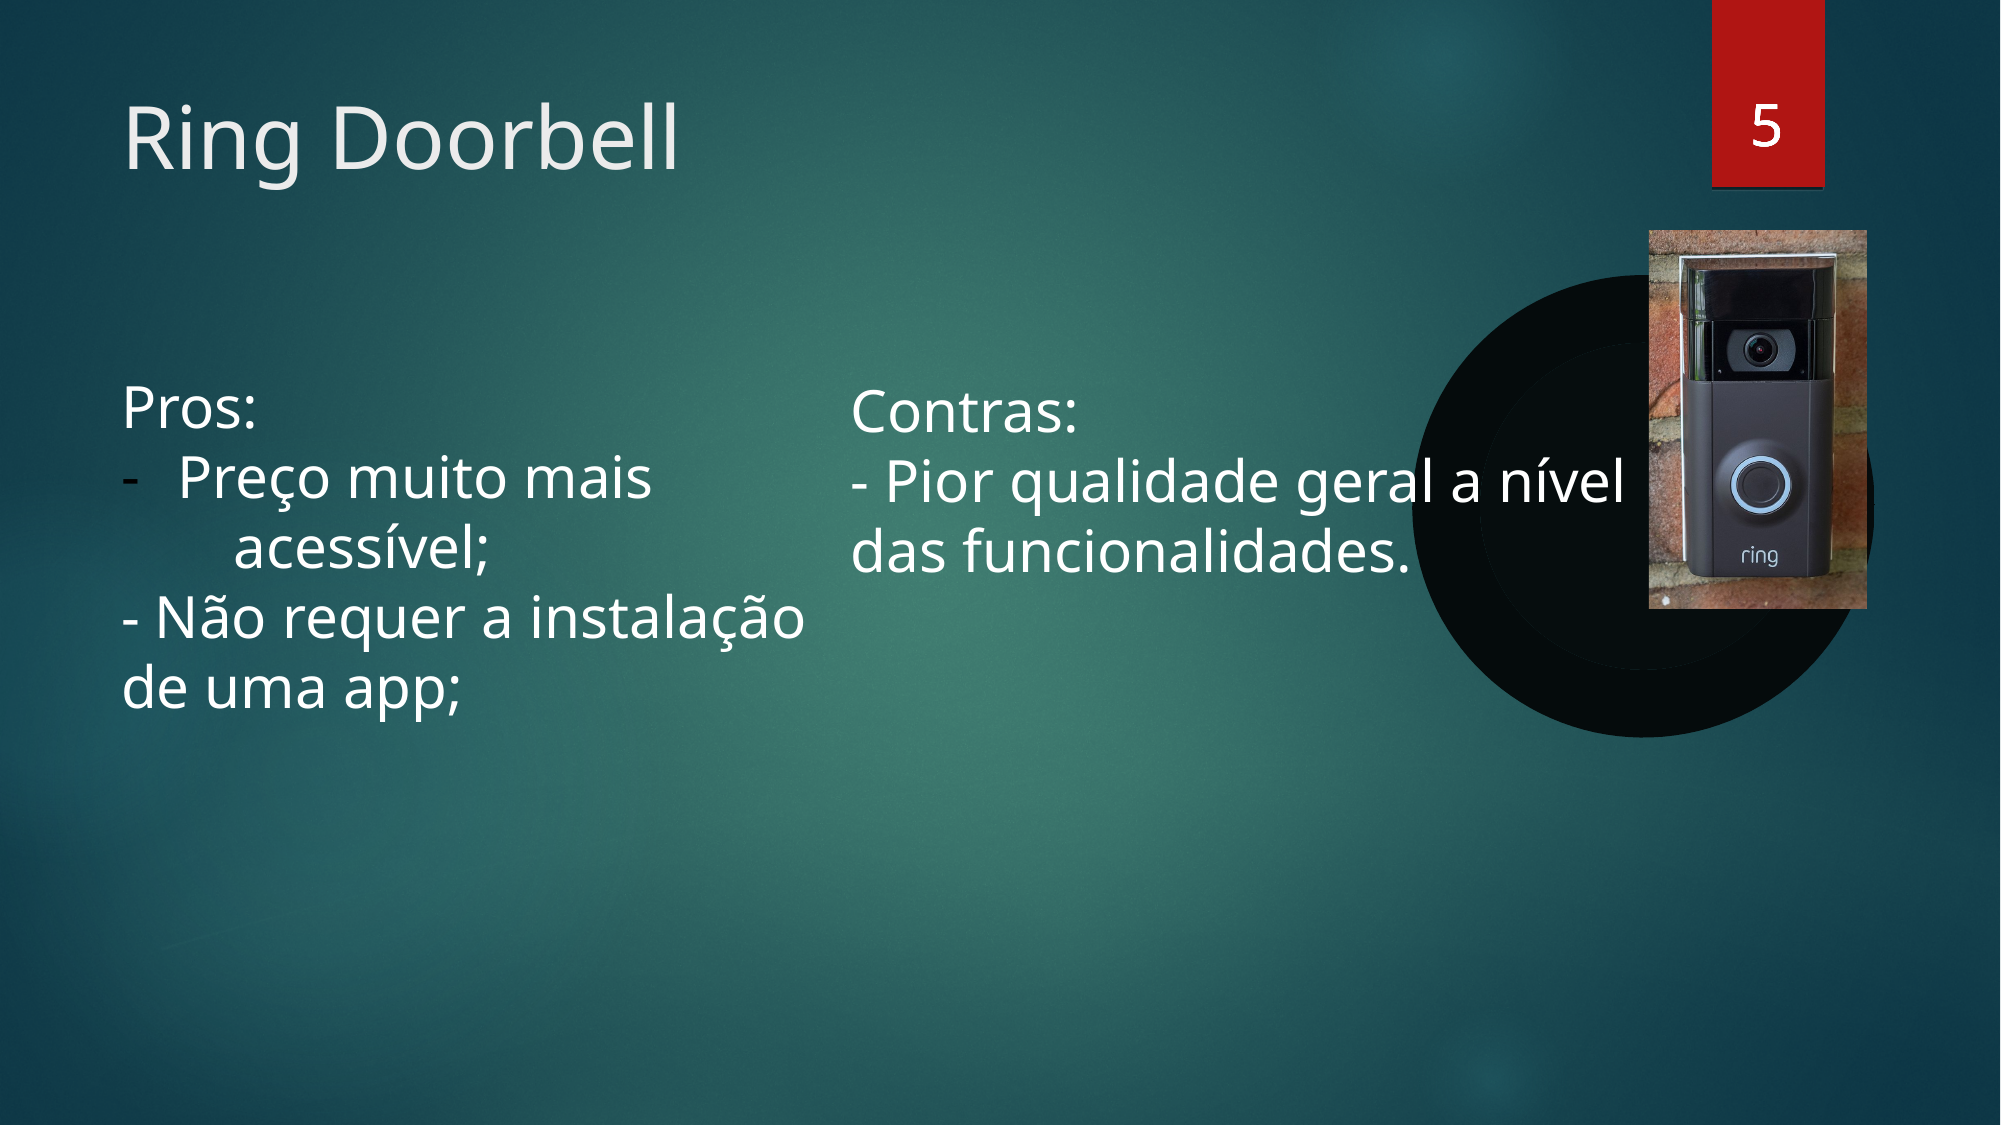

# Ring Doorbell
Pros:
Preço muito mais acessível;
- Não requer a instalação de uma app;
Contras:
- Pior qualidade geral a nível das funcionalidades.